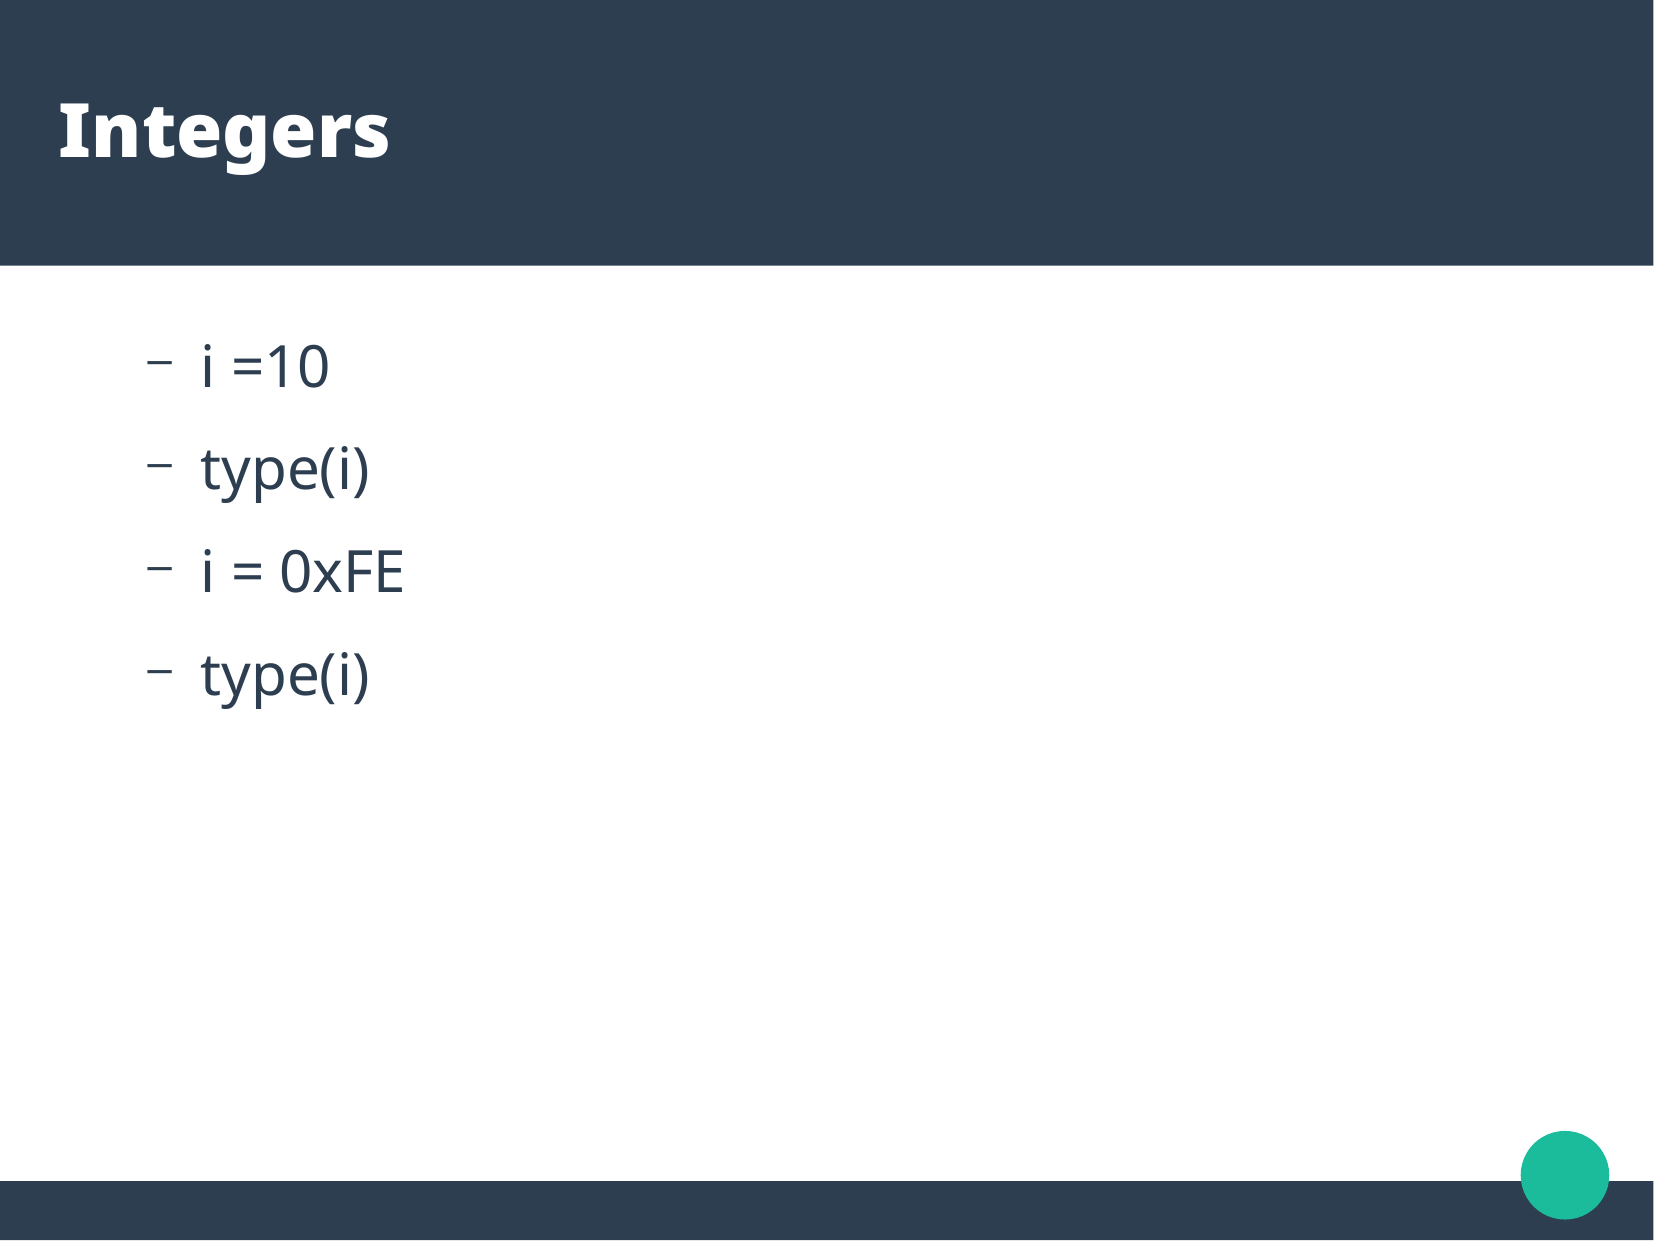

# Integers
i =10
type(i)
i = 0xFE
type(i)